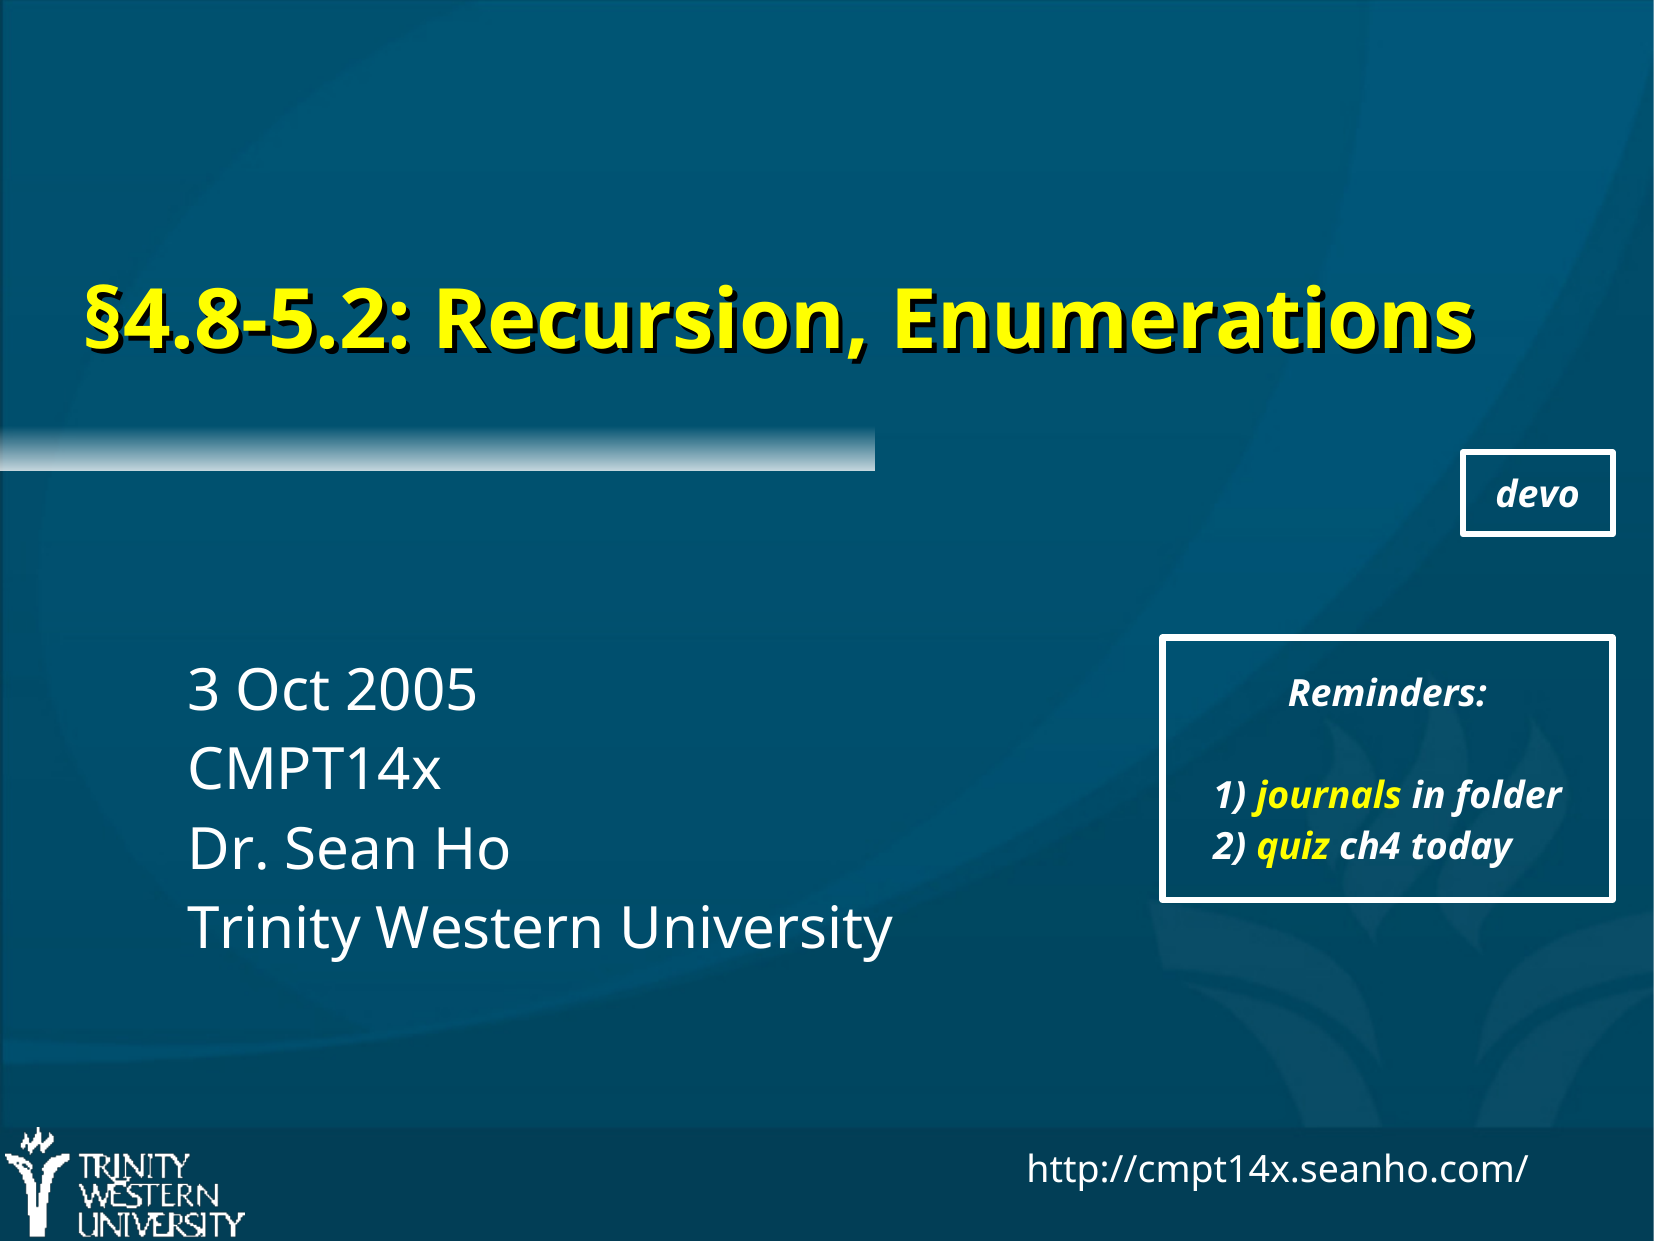

# §4.8-5.2: Recursion, Enumerations
devo
3 Oct 2005
CMPT14x
Dr. Sean Ho
Trinity Western University
Reminders:
1) journals in folder
2) quiz ch4 today
http://cmpt14x.seanho.com/